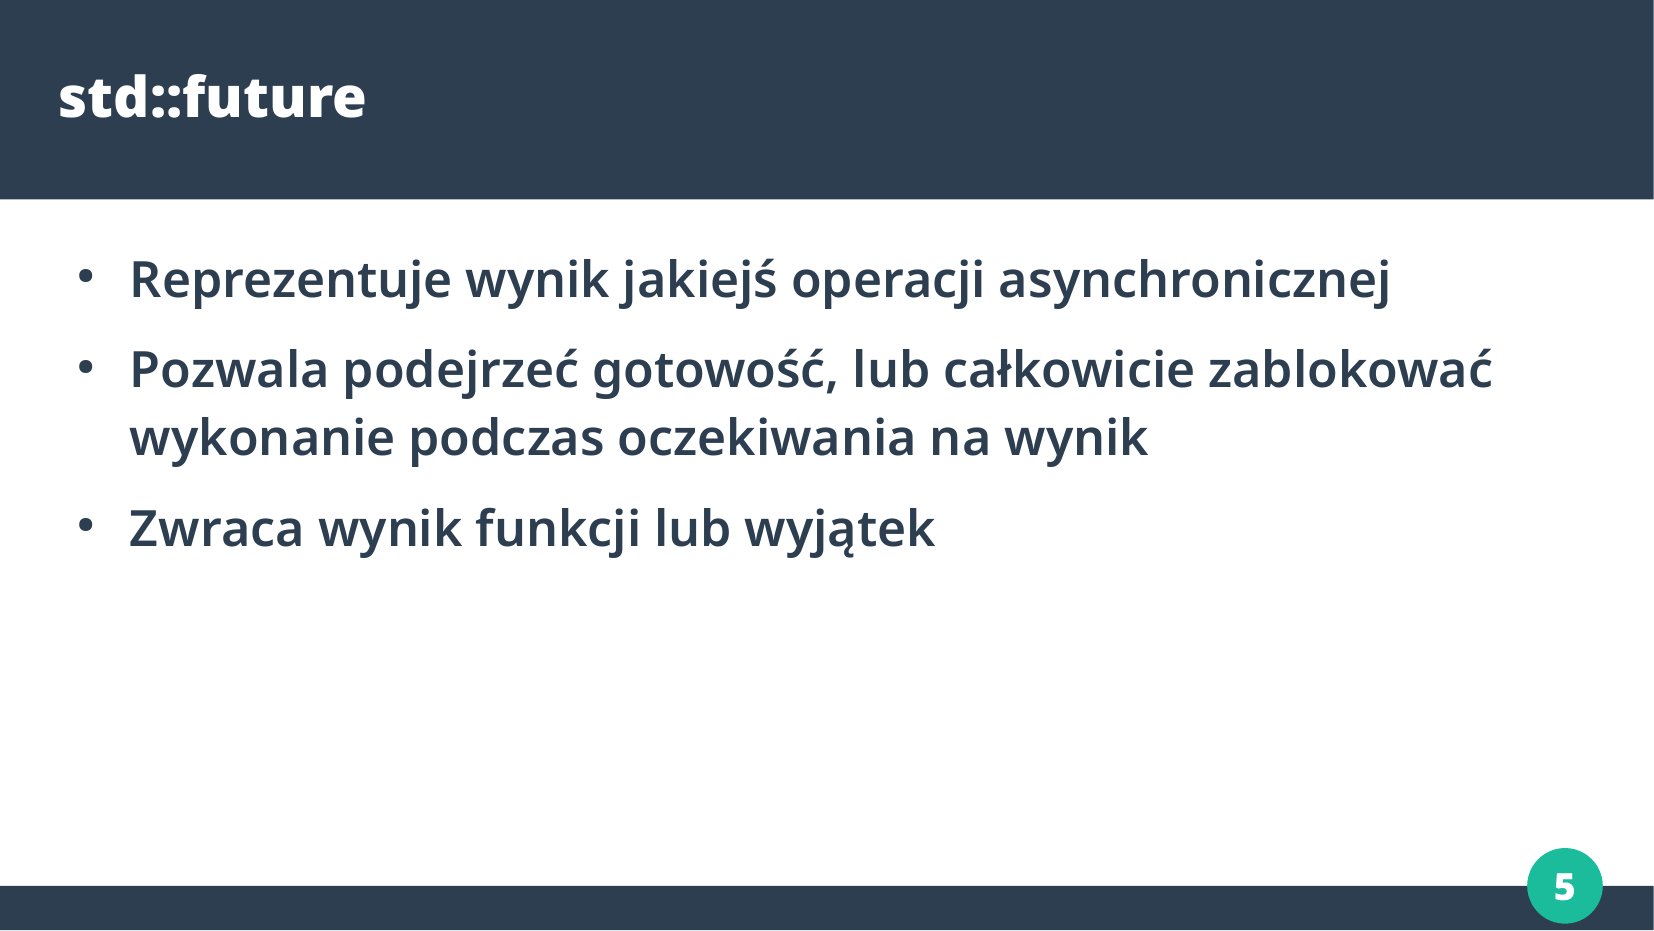

# std::future
Reprezentuje wynik jakiejś operacji asynchronicznej
Pozwala podejrzeć gotowość, lub całkowicie zablokować wykonanie podczas oczekiwania na wynik
Zwraca wynik funkcji lub wyjątek